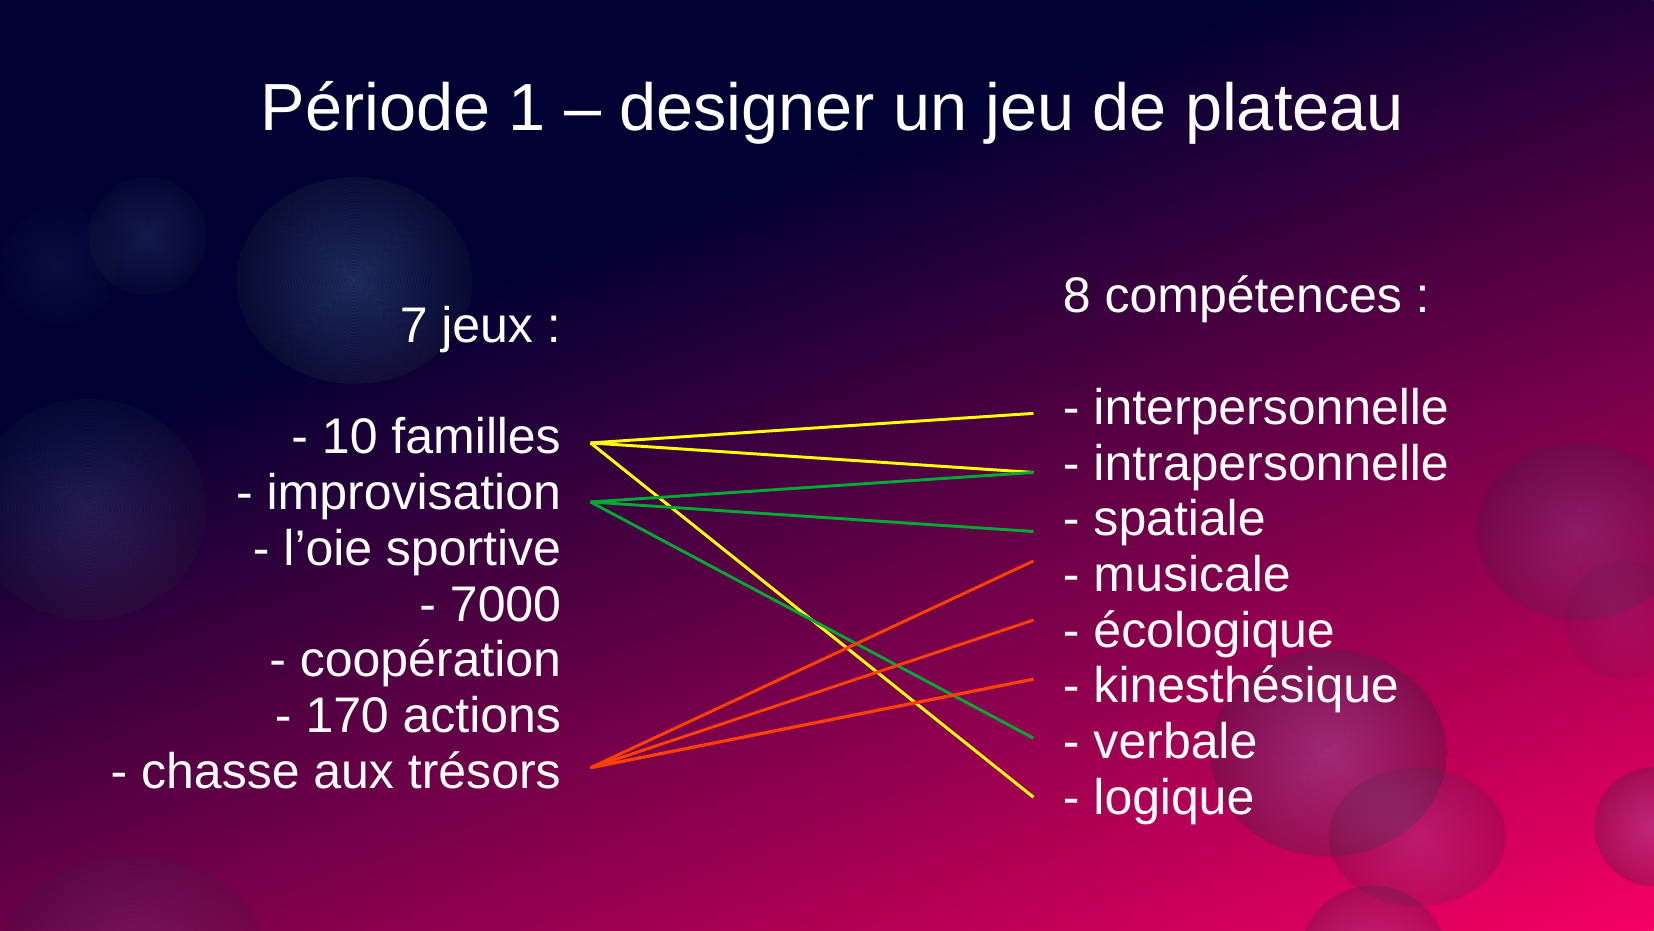

# Période 1 – designer un jeu de plateau
8 compétences :
- interpersonnelle
- intrapersonnelle
- spatiale
- musicale
- écologique
- kinesthésique
- verbale
- logique
7 jeux :
- 10 familles
- improvisation
- l’oie sportive
- 7000
- coopération
- 170 actions
- chasse aux trésors